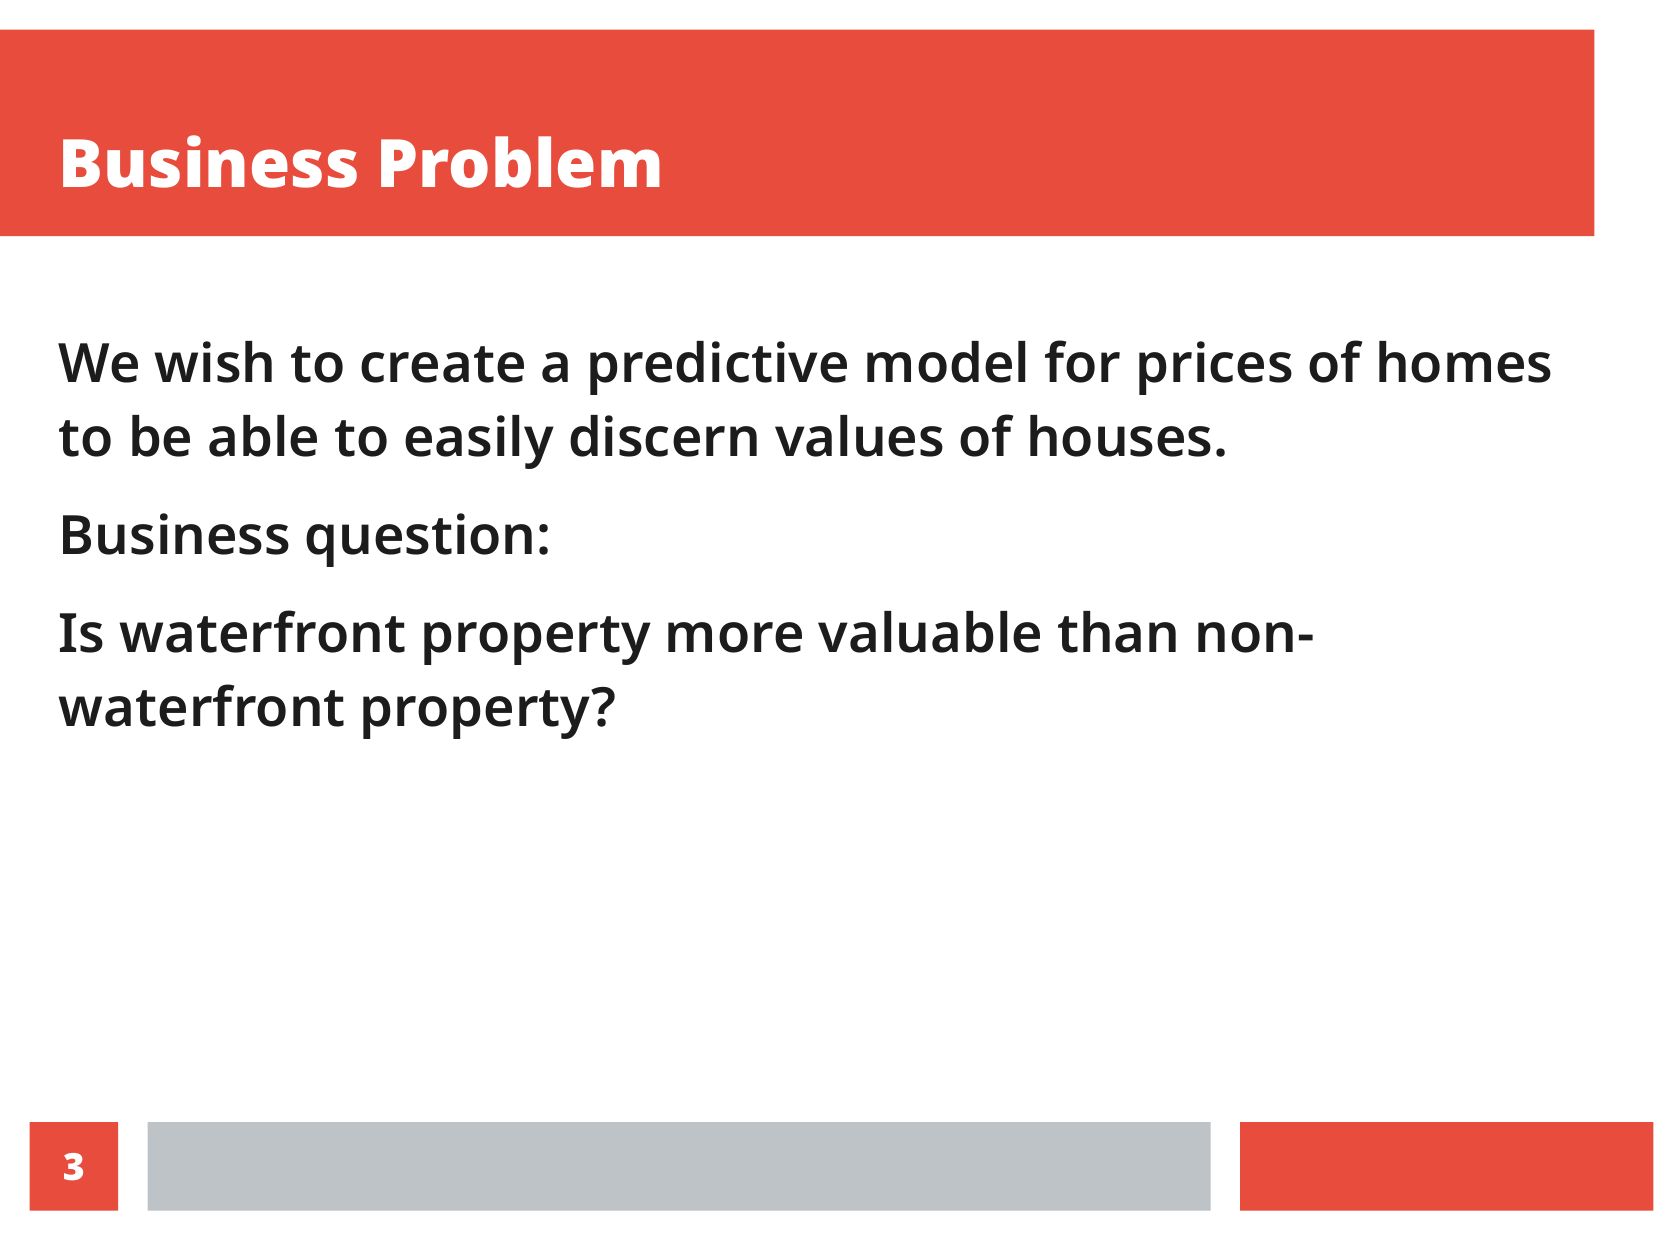

# Business Problem
We wish to create a predictive model for prices of homes to be able to easily discern values of houses.
Business question:
Is waterfront property more valuable than non- waterfront property?
3